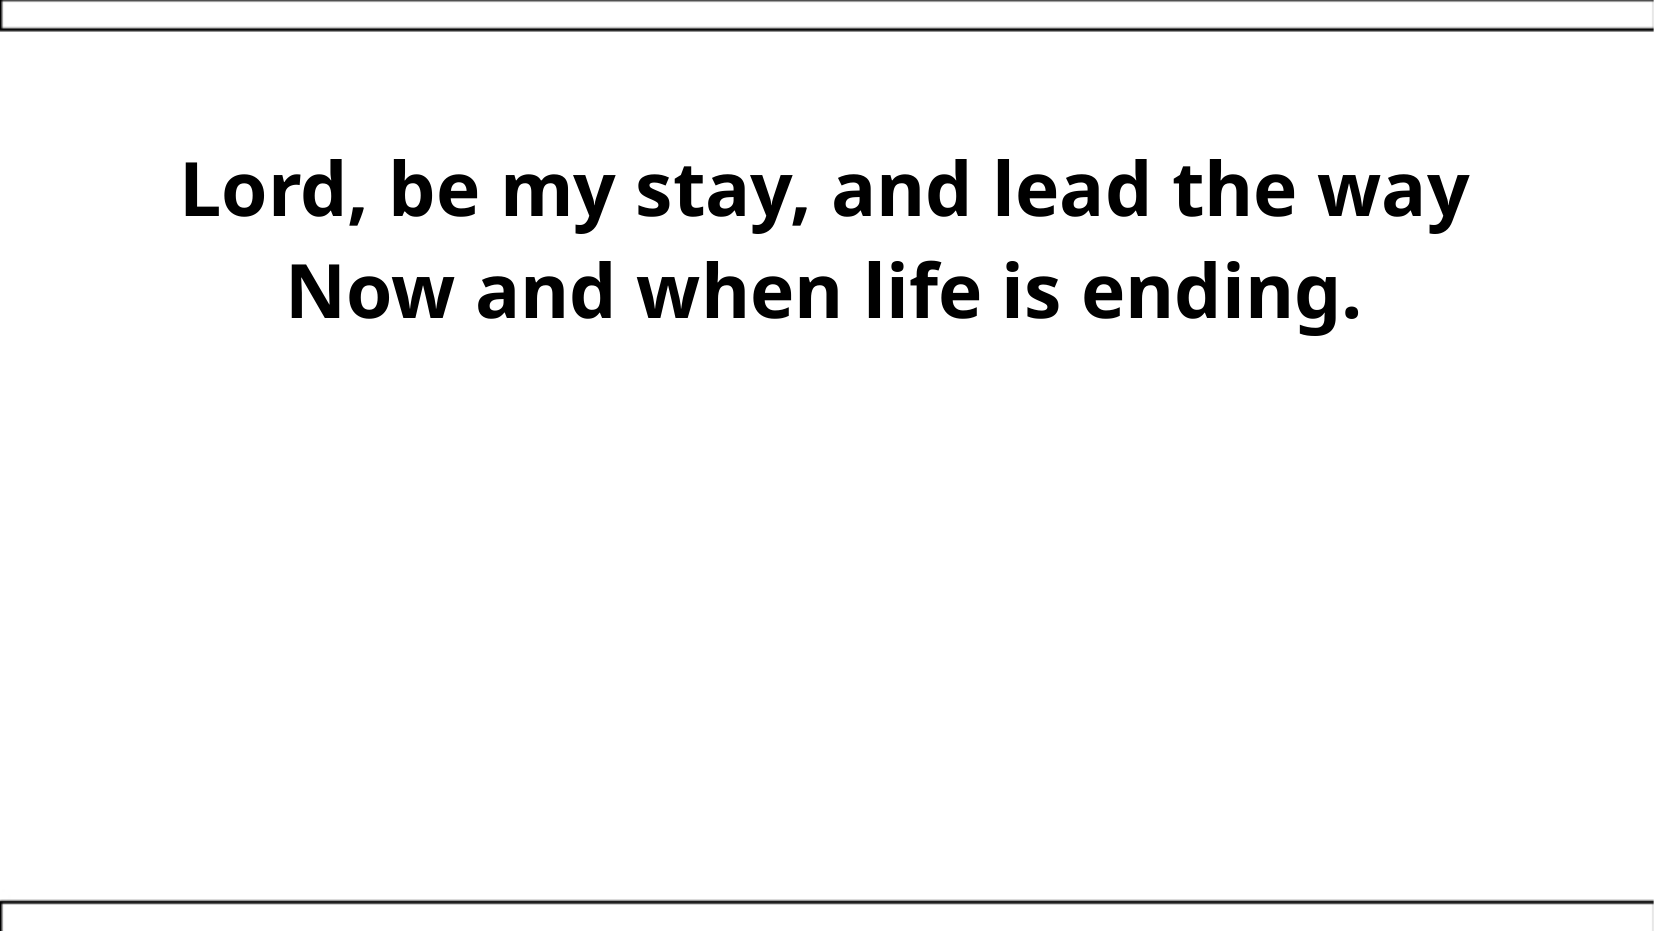

Lord, be my stay, and lead the way
Now and when life is ending.